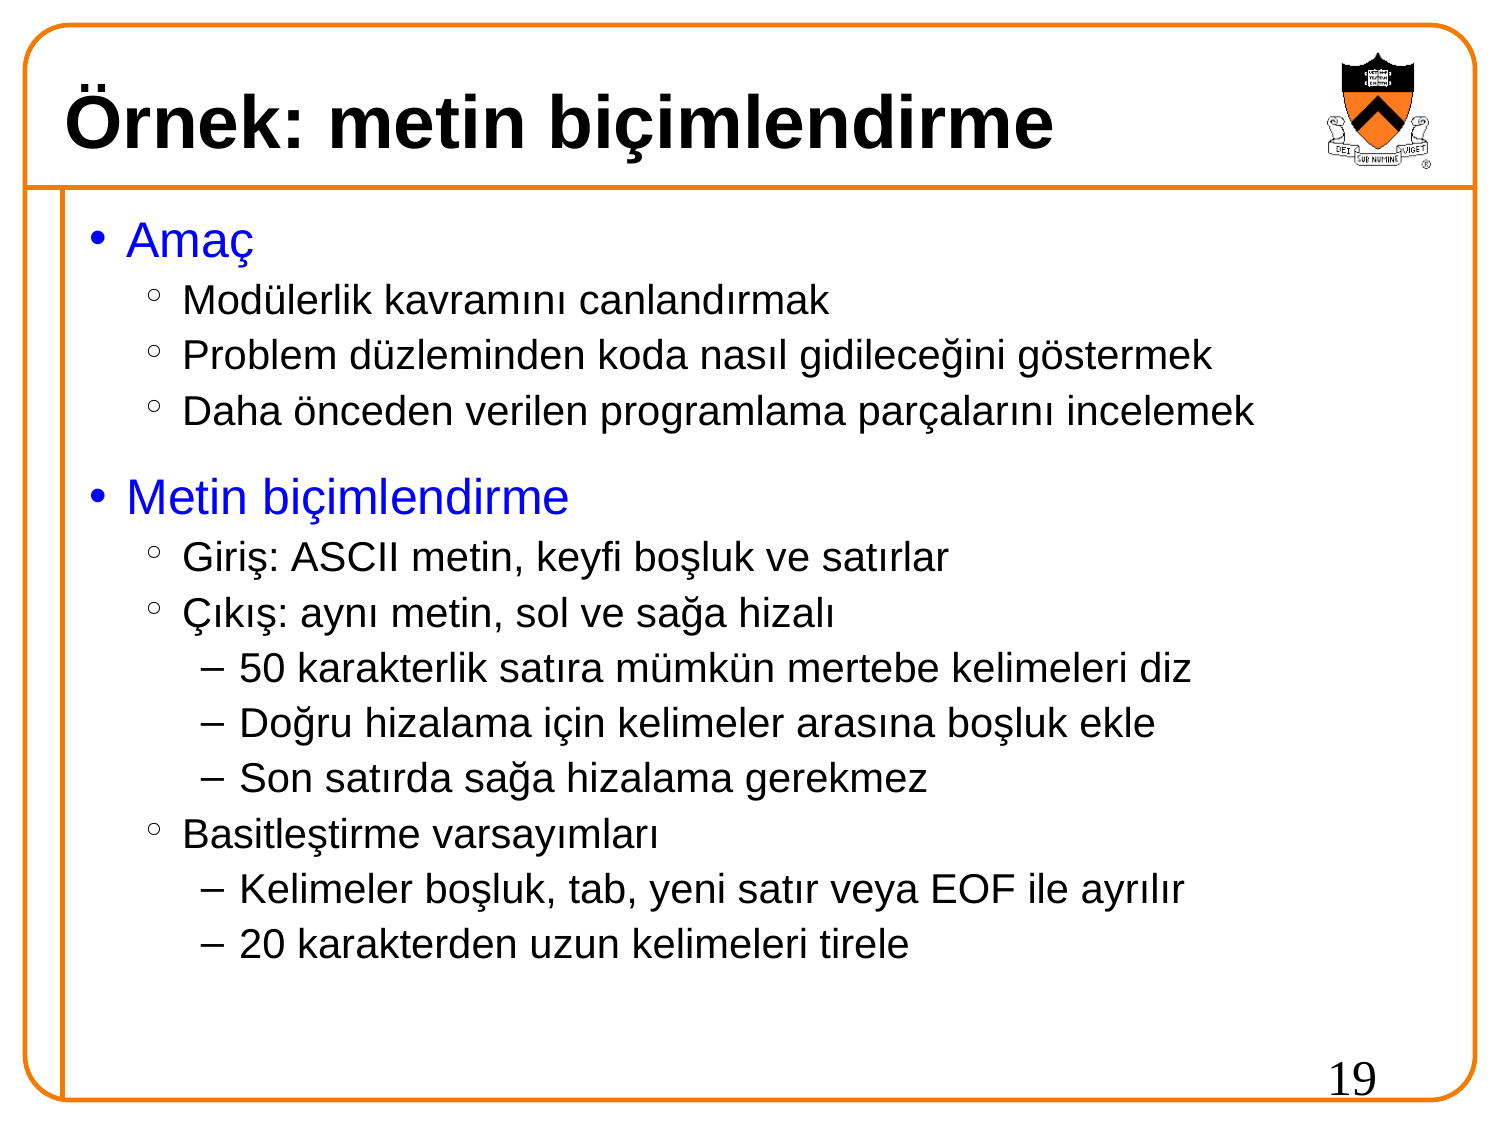

# Örnek: metin biçimlendirme
Amaç
Modülerlik kavramını canlandırmak
Problem düzleminden koda nasıl gidileceğini göstermek
Daha önceden verilen programlama parçalarını incelemek
Metin biçimlendirme
Giriş: ASCII metin, keyfi boşluk ve satırlar
Çıkış: aynı metin, sol ve sağa hizalı
50 karakterlik satıra mümkün mertebe kelimeleri diz
Doğru hizalama için kelimeler arasına boşluk ekle
Son satırda sağa hizalama gerekmez
Basitleştirme varsayımları
Kelimeler boşluk, tab, yeni satır veya EOF ile ayrılır
20 karakterden uzun kelimeleri tirele
19